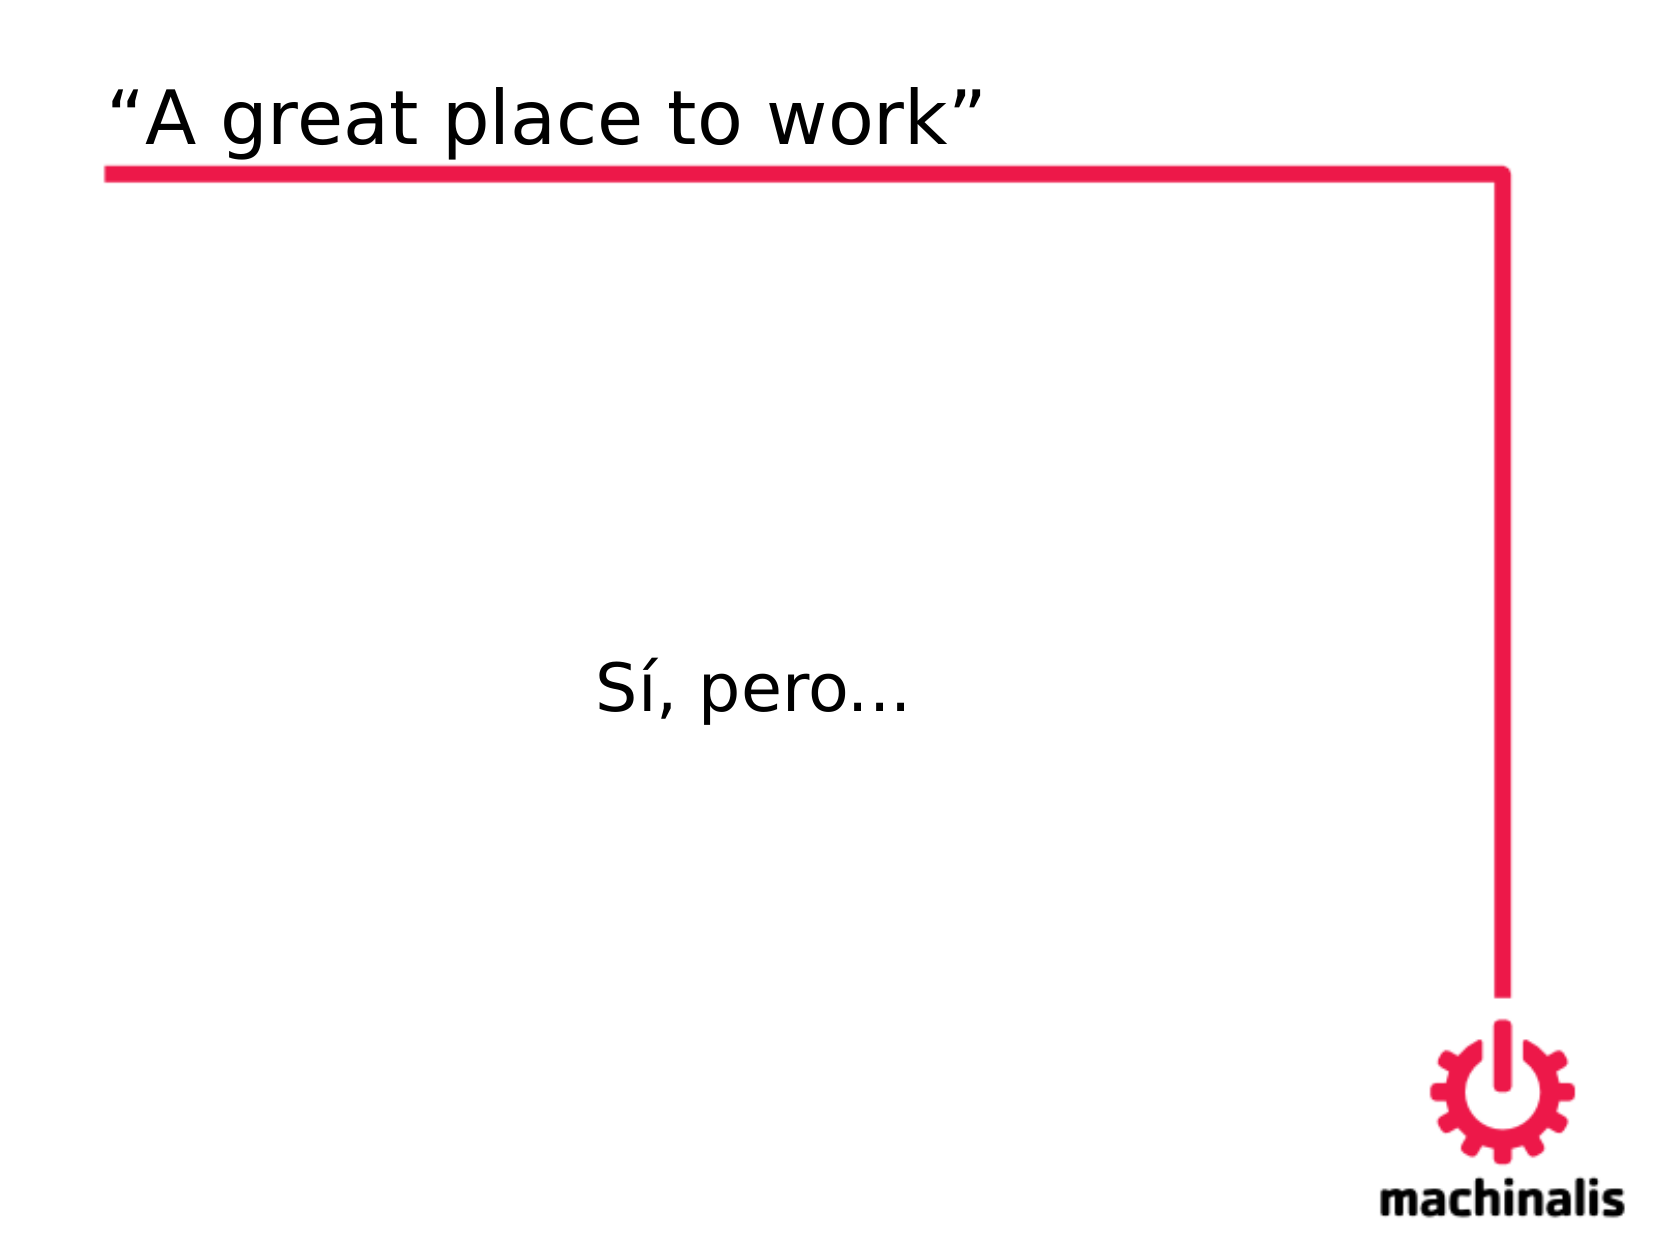

# “A great place to work”
Sí, pero...